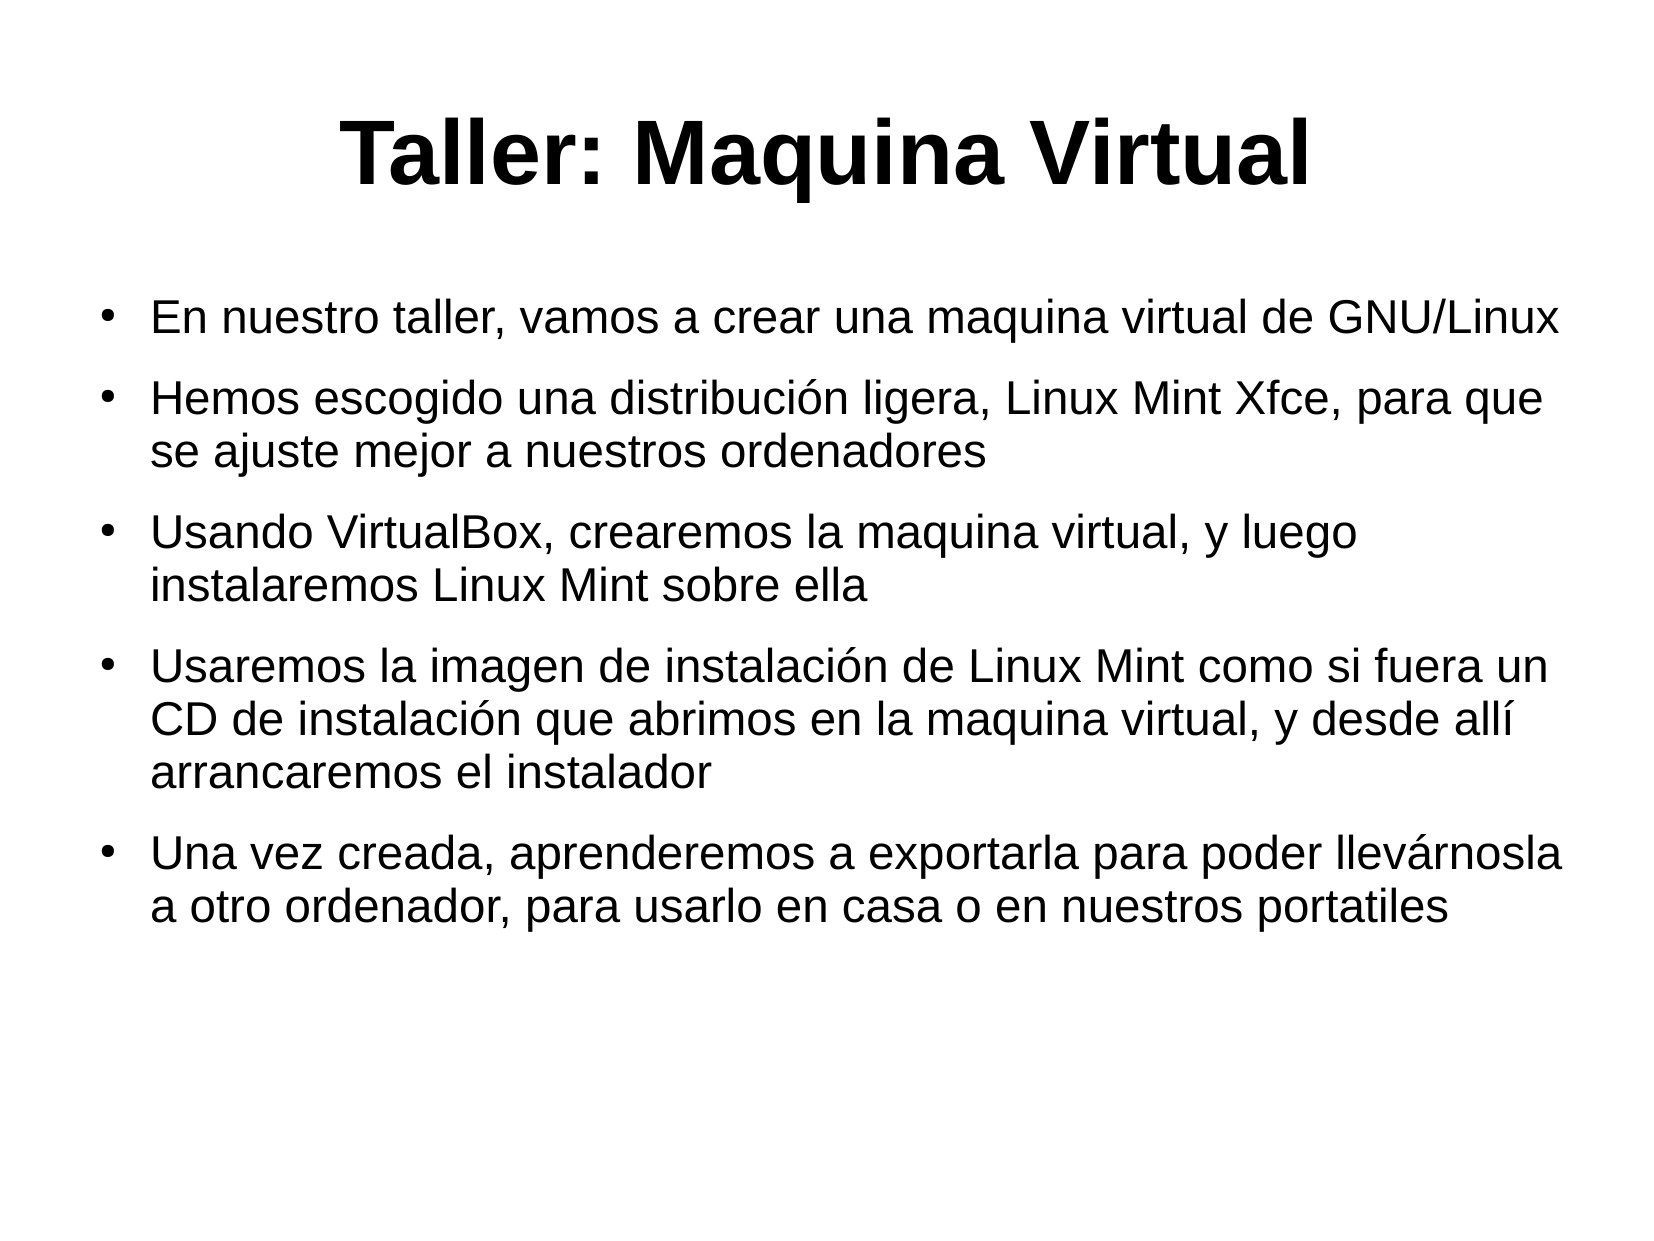

# Taller: Maquina Virtual
En nuestro taller, vamos a crear una maquina virtual de GNU/Linux
Hemos escogido una distribución ligera, Linux Mint Xfce, para que se ajuste mejor a nuestros ordenadores
Usando VirtualBox, crearemos la maquina virtual, y luego instalaremos Linux Mint sobre ella
Usaremos la imagen de instalación de Linux Mint como si fuera un CD de instalación que abrimos en la maquina virtual, y desde allí arrancaremos el instalador
Una vez creada, aprenderemos a exportarla para poder llevárnosla a otro ordenador, para usarlo en casa o en nuestros portatiles